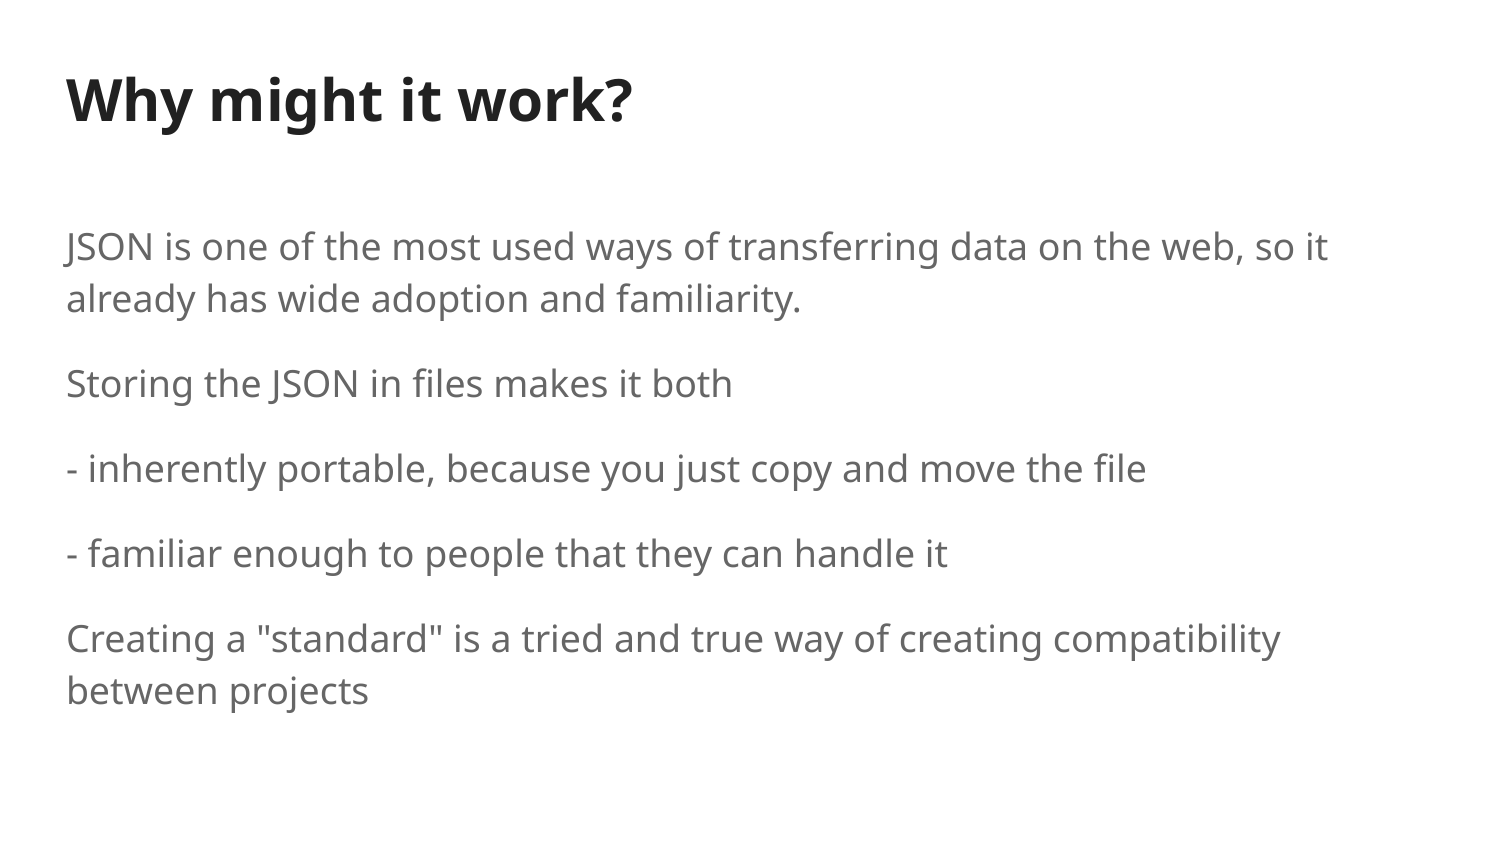

# Why might it work?
JSON is one of the most used ways of transferring data on the web, so it already has wide adoption and familiarity.
Storing the JSON in files makes it both
- inherently portable, because you just copy and move the file
- familiar enough to people that they can handle it
Creating a "standard" is a tried and true way of creating compatibility between projects